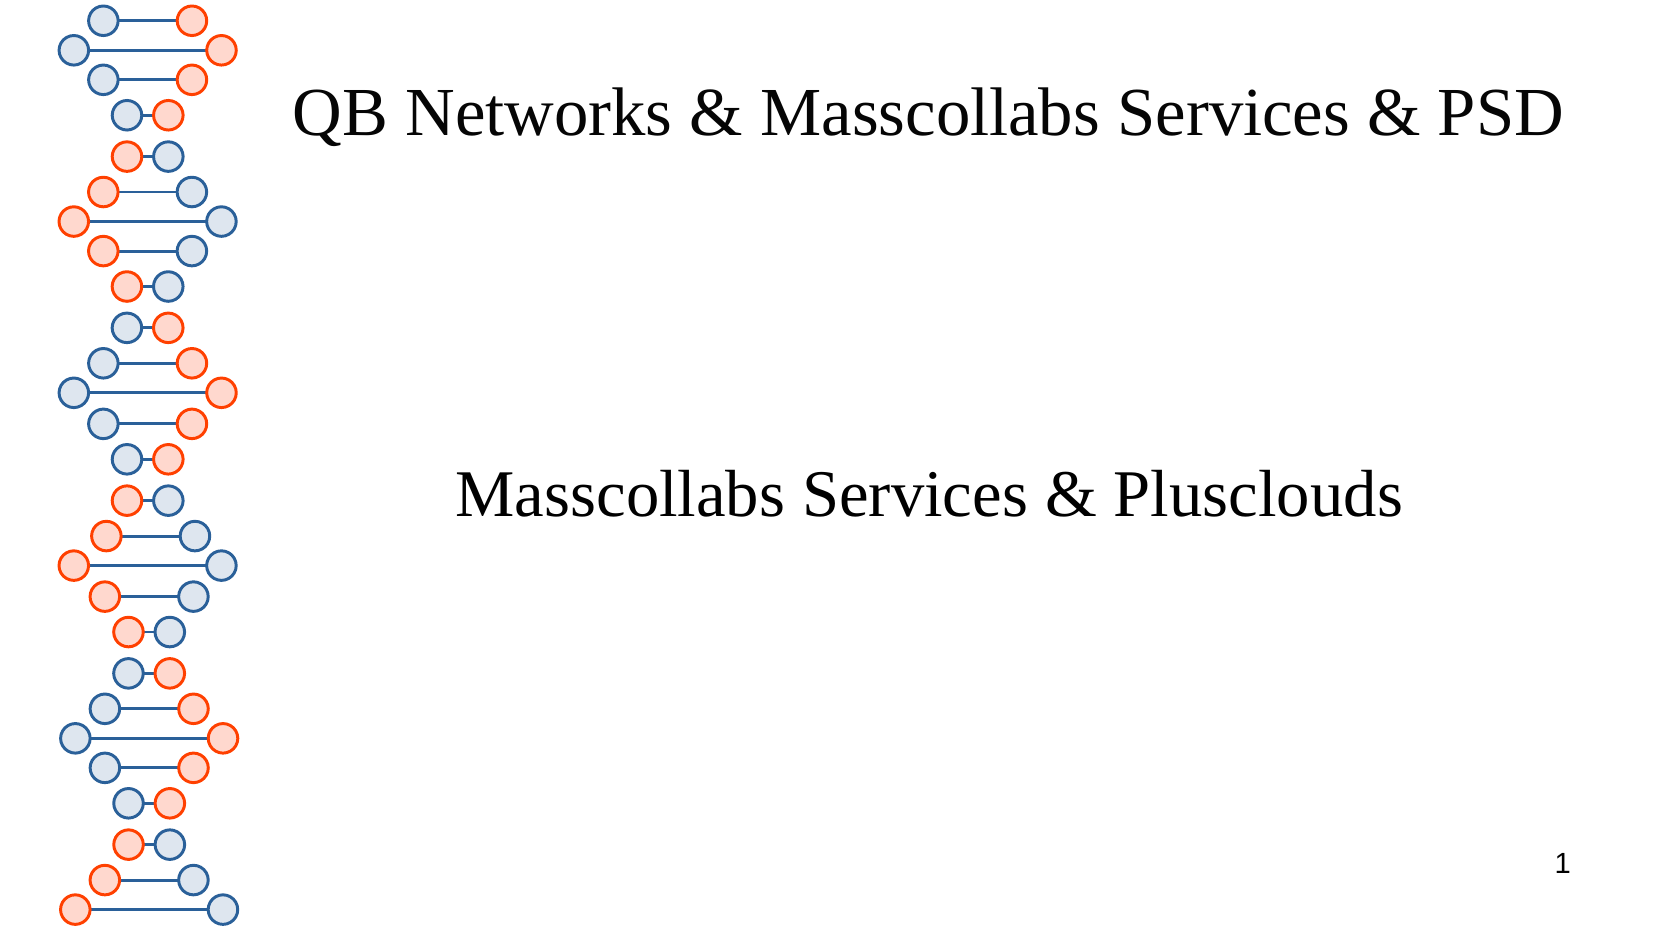

# QB Networks & Masscollabs Services & PSD
Masscollabs Services & Plusclouds
1